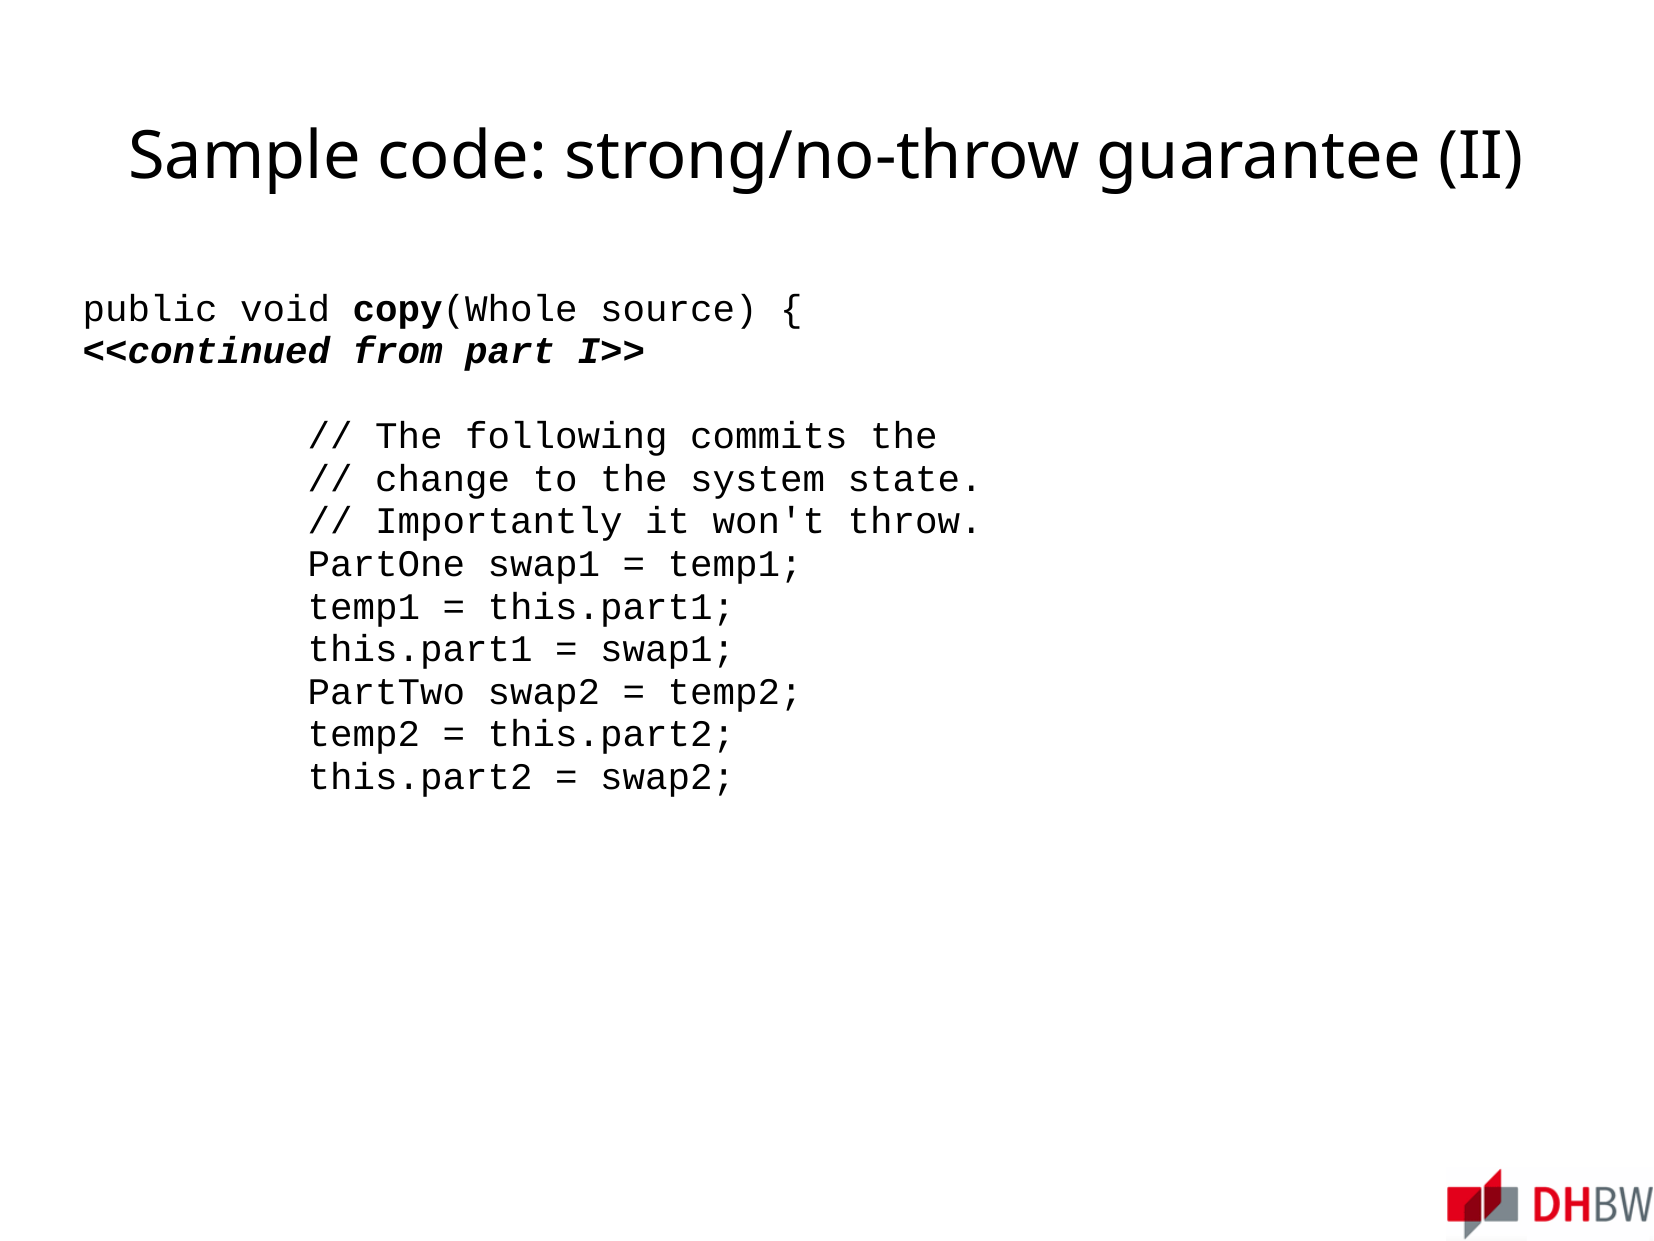

# Sample code: strong/no-throw guarantee (II)
public void copy(Whole source) {
<<continued from part I>>
 // The following commits the
 // change to the system state.
 // Importantly it won't throw.
 PartOne swap1 = temp1;
 temp1 = this.part1;
 this.part1 = swap1;
 PartTwo swap2 = temp2;
 temp2 = this.part2;
 this.part2 = swap2;